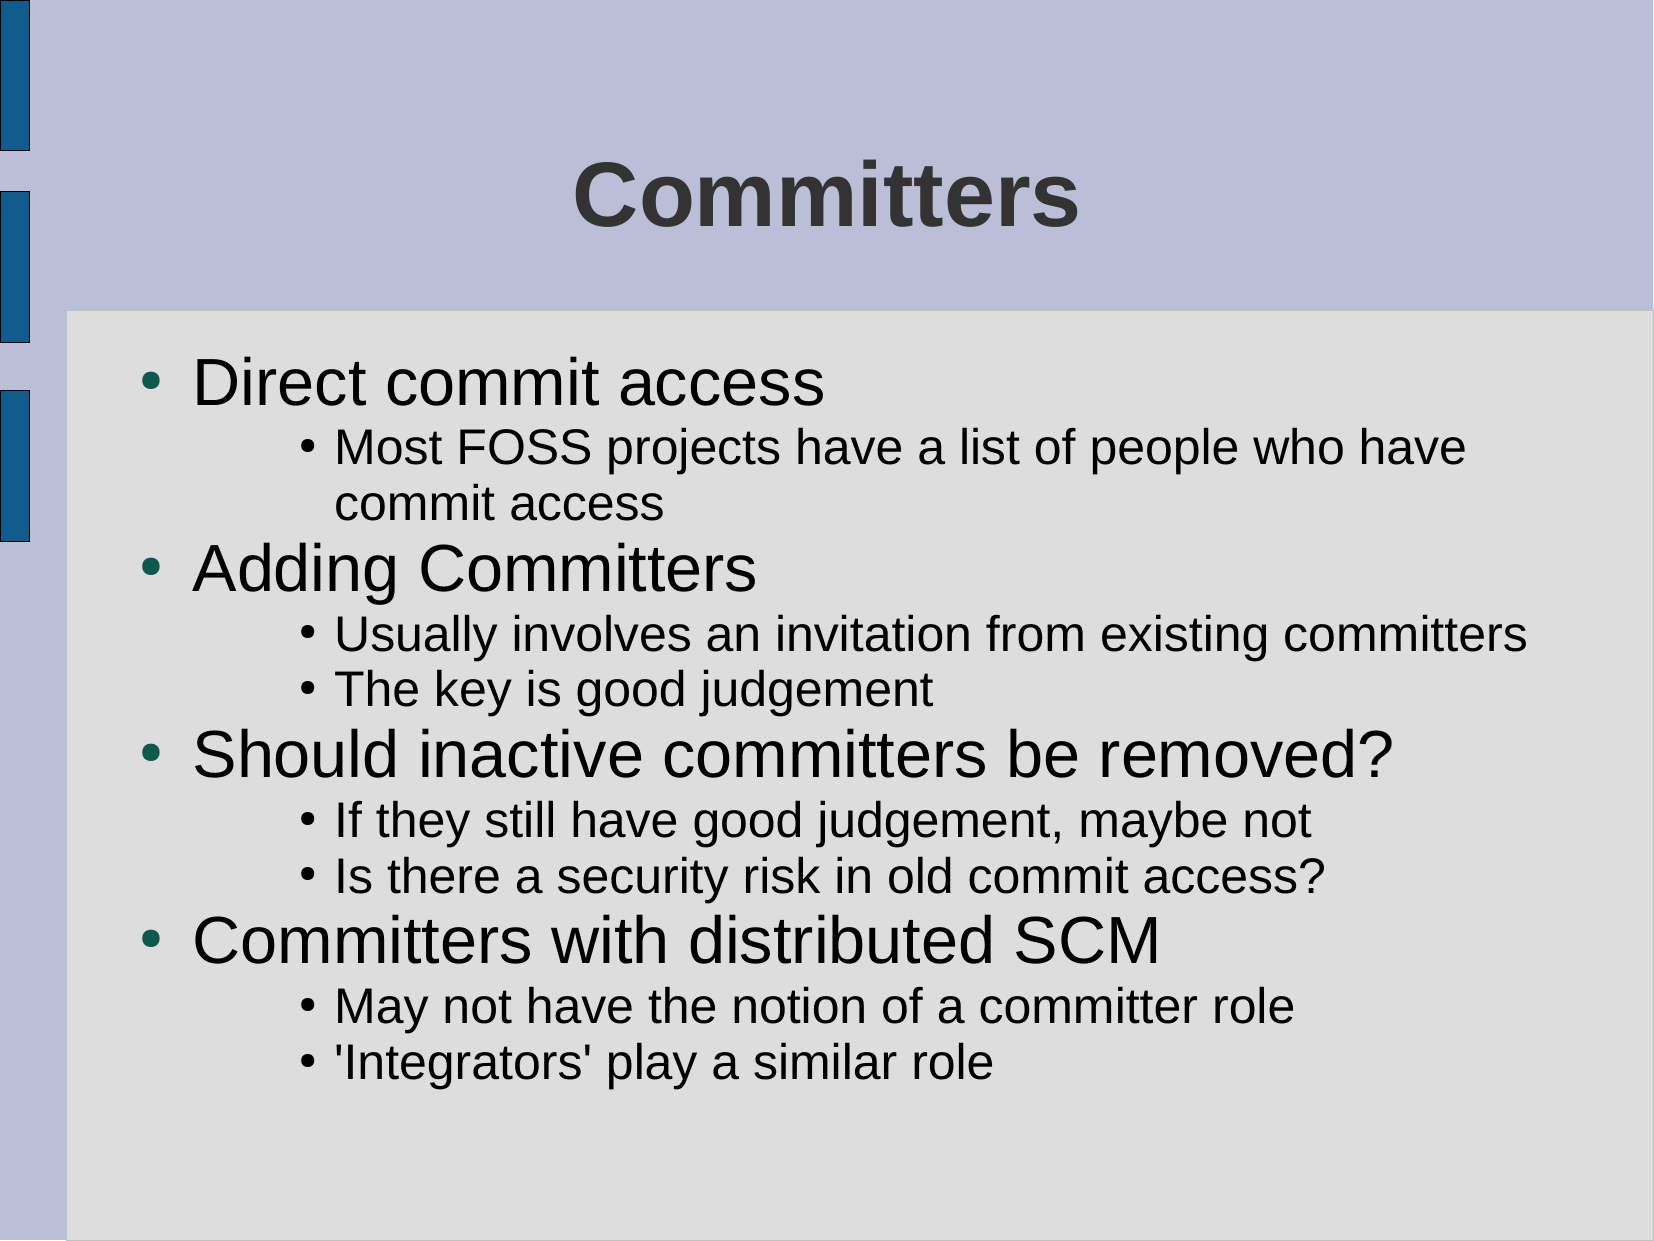

# Committers
Direct commit access
Most FOSS projects have a list of people who have commit access
Adding Committers
Usually involves an invitation from existing committers
The key is good judgement
Should inactive committers be removed?
If they still have good judgement, maybe not
Is there a security risk in old commit access?
Committers with distributed SCM
May not have the notion of a committer role
'Integrators' play a similar role